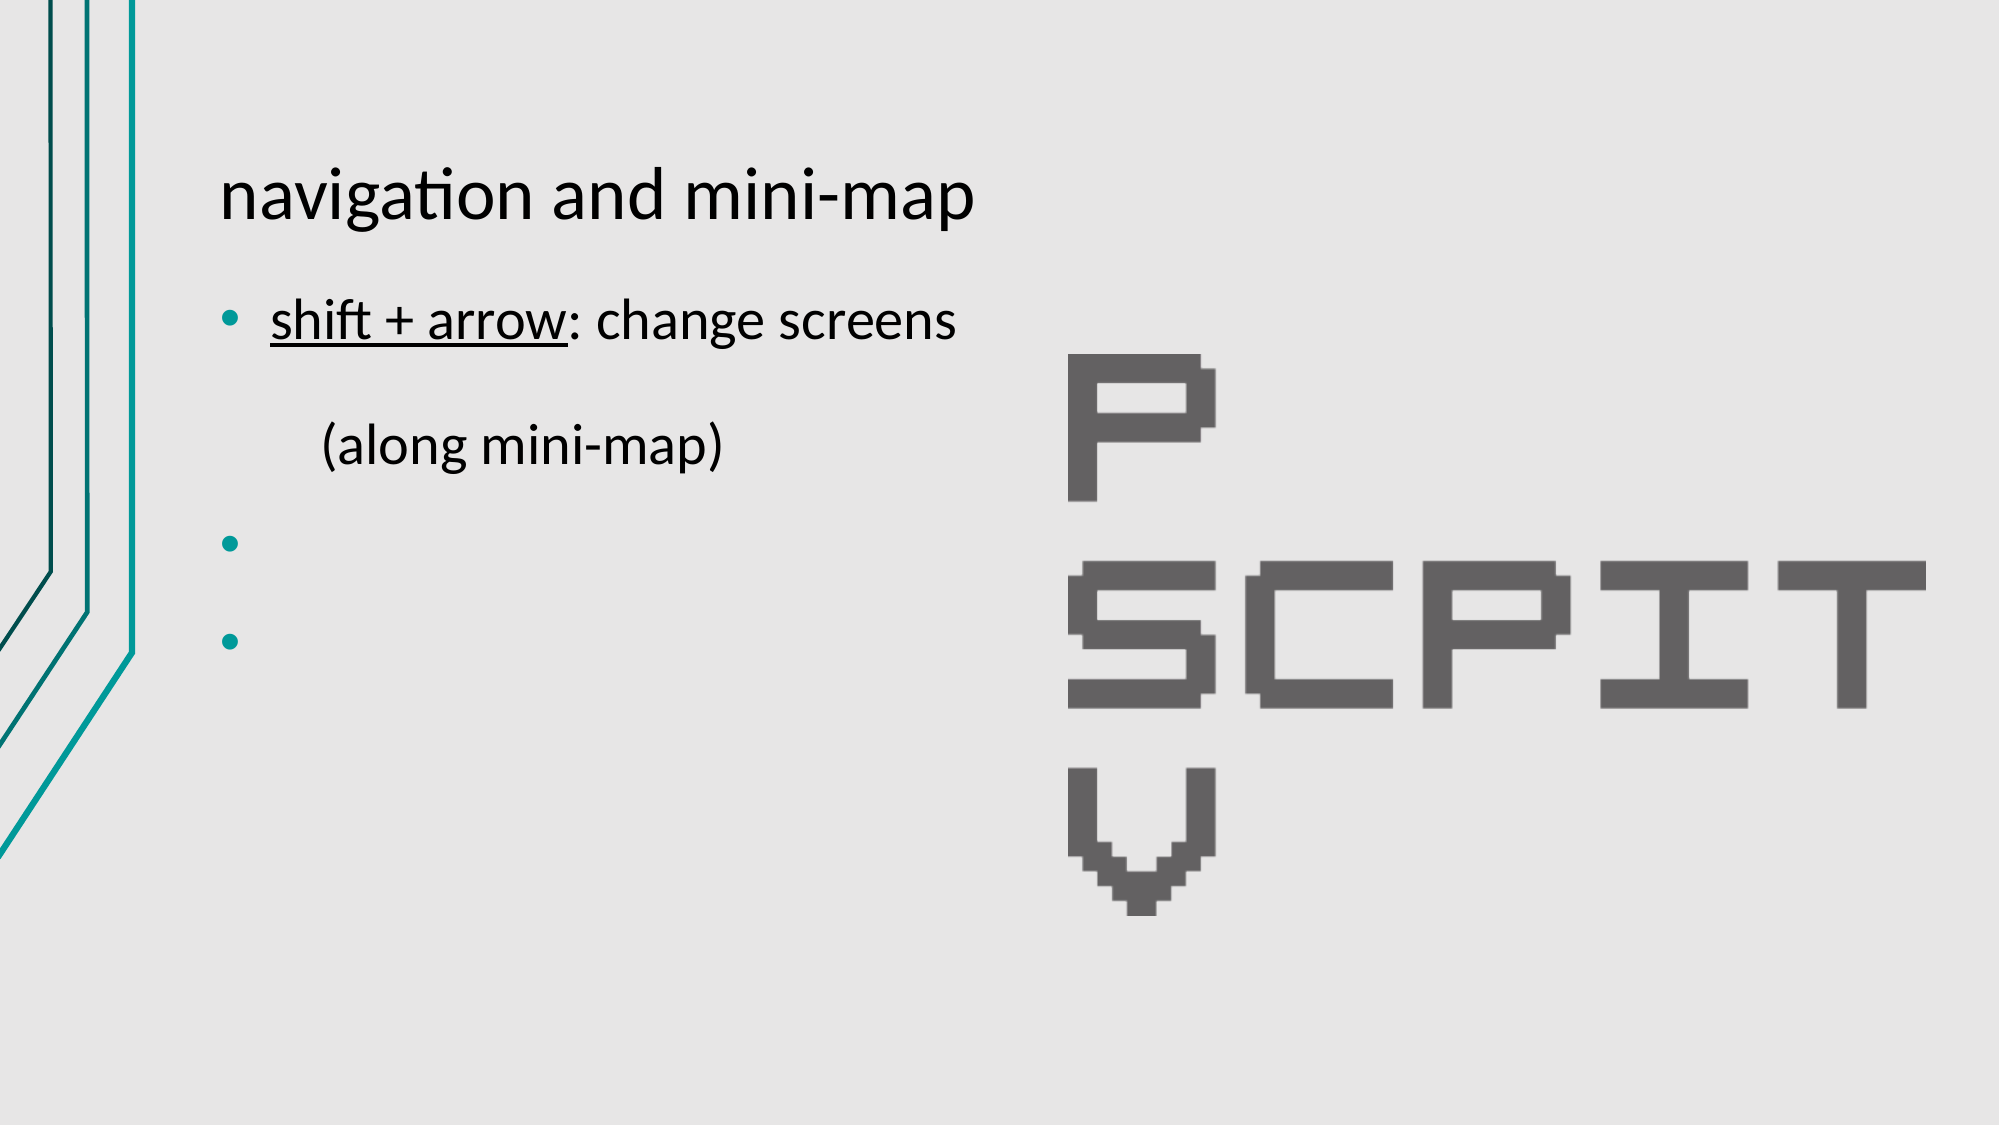

# navigation and mini-map
shift + arrow: change screens
(along mini-map)